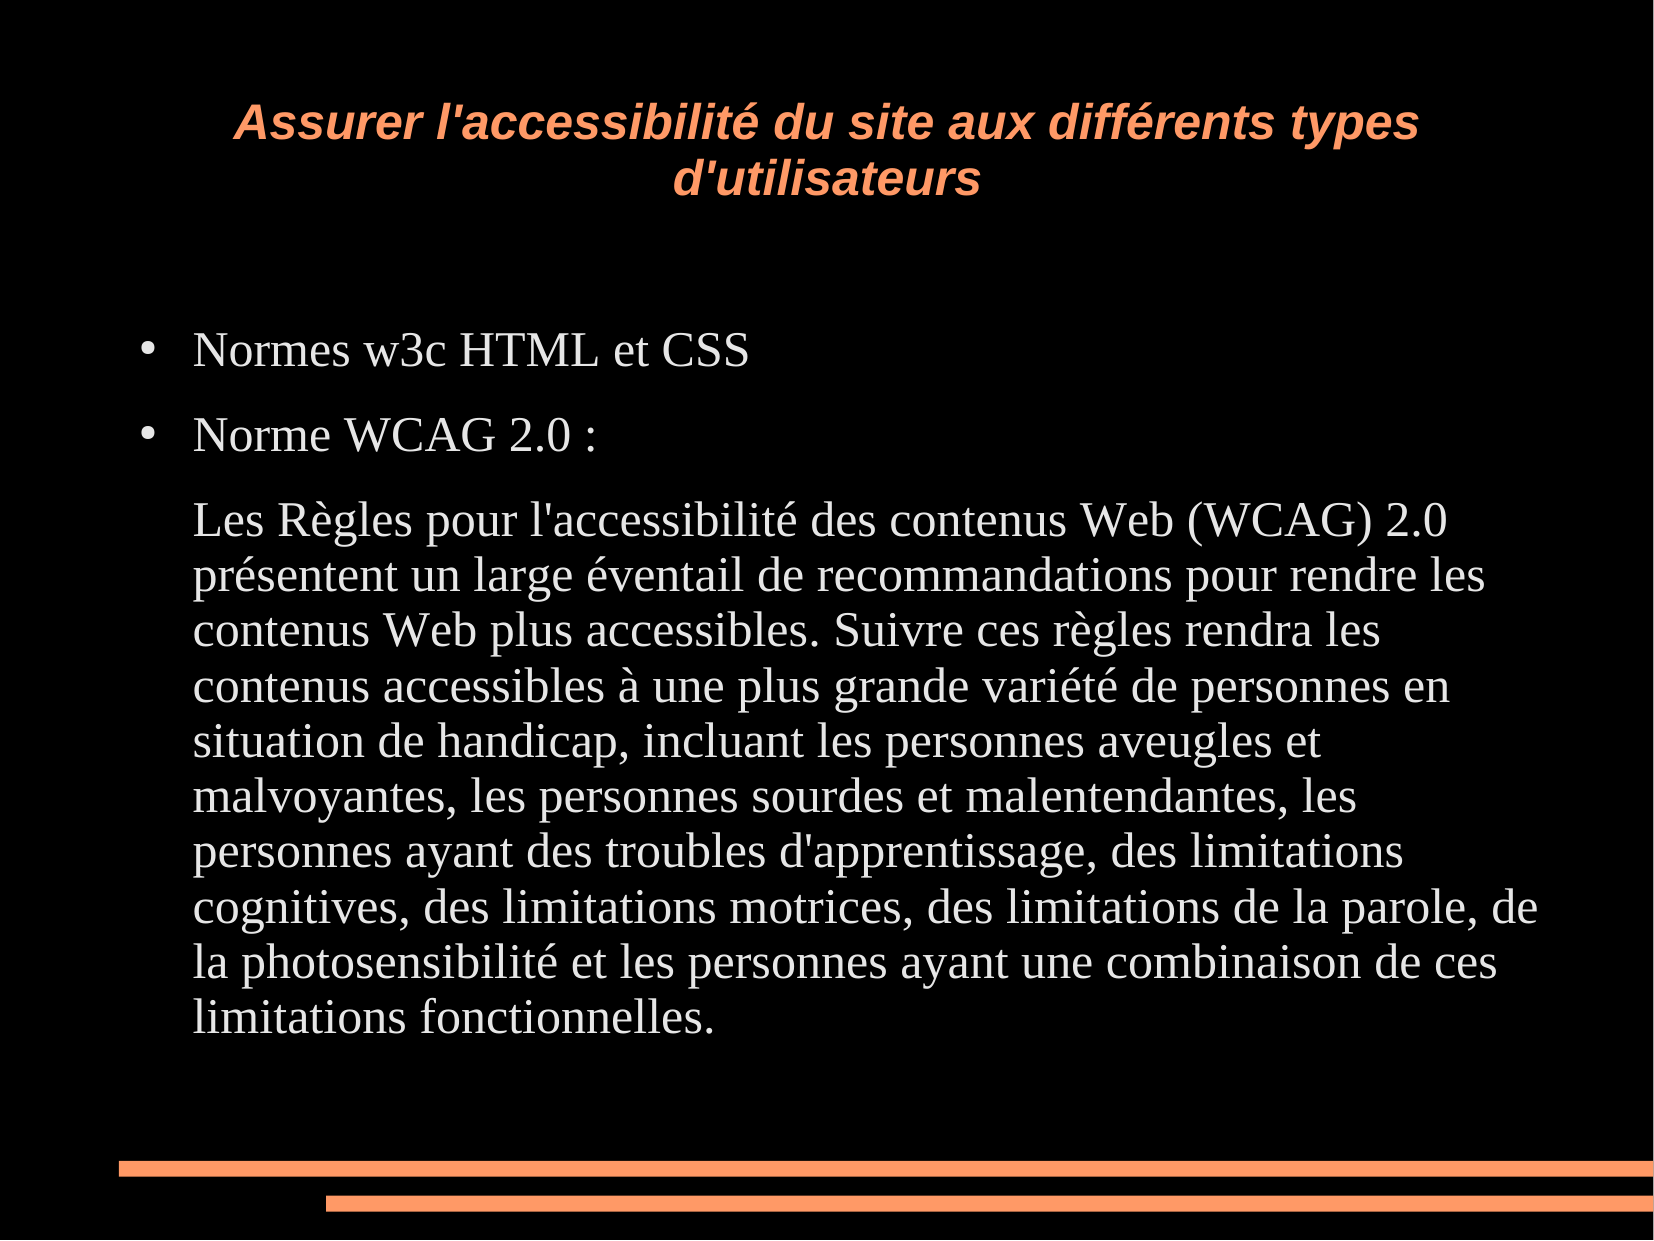

# Assurer l'accessibilité du site aux différents types d'utilisateurs
Normes w3c HTML et CSS
Norme WCAG 2.0 :
Les Règles pour l'accessibilité des contenus Web (WCAG) 2.0 présentent un large éventail de recommandations pour rendre les contenus Web plus accessibles. Suivre ces règles rendra les contenus accessibles à une plus grande variété de personnes en situation de handicap, incluant les personnes aveugles et malvoyantes, les personnes sourdes et malentendantes, les personnes ayant des troubles d'apprentissage, des limitations cognitives, des limitations motrices, des limitations de la parole, de la photosensibilité et les personnes ayant une combinaison de ces limitations fonctionnelles.